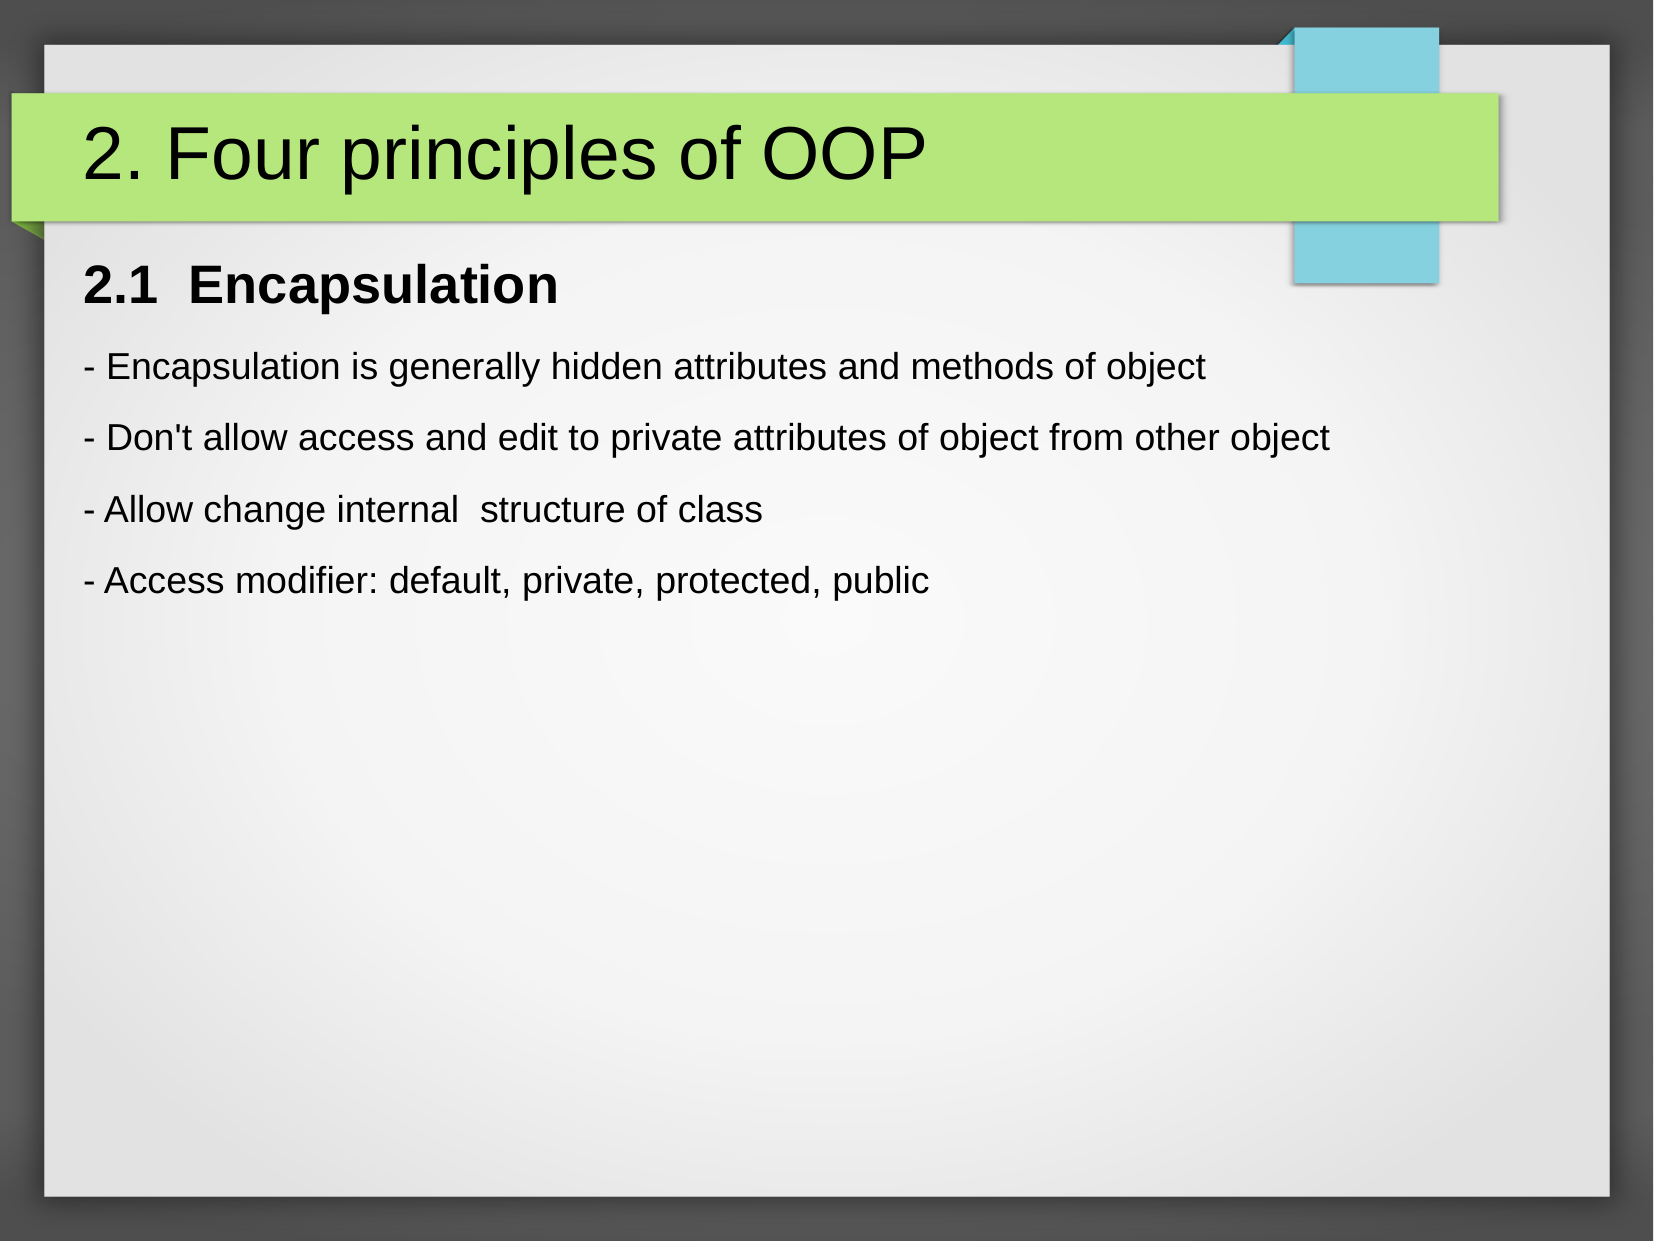

# 2. Four principles of OOP
2.1 Encapsulation
- Encapsulation is generally hidden attributes and methods of object
- Don't allow access and edit to private attributes of object from other object
- Allow change internal structure of class
- Access modifier: default, private, protected, public